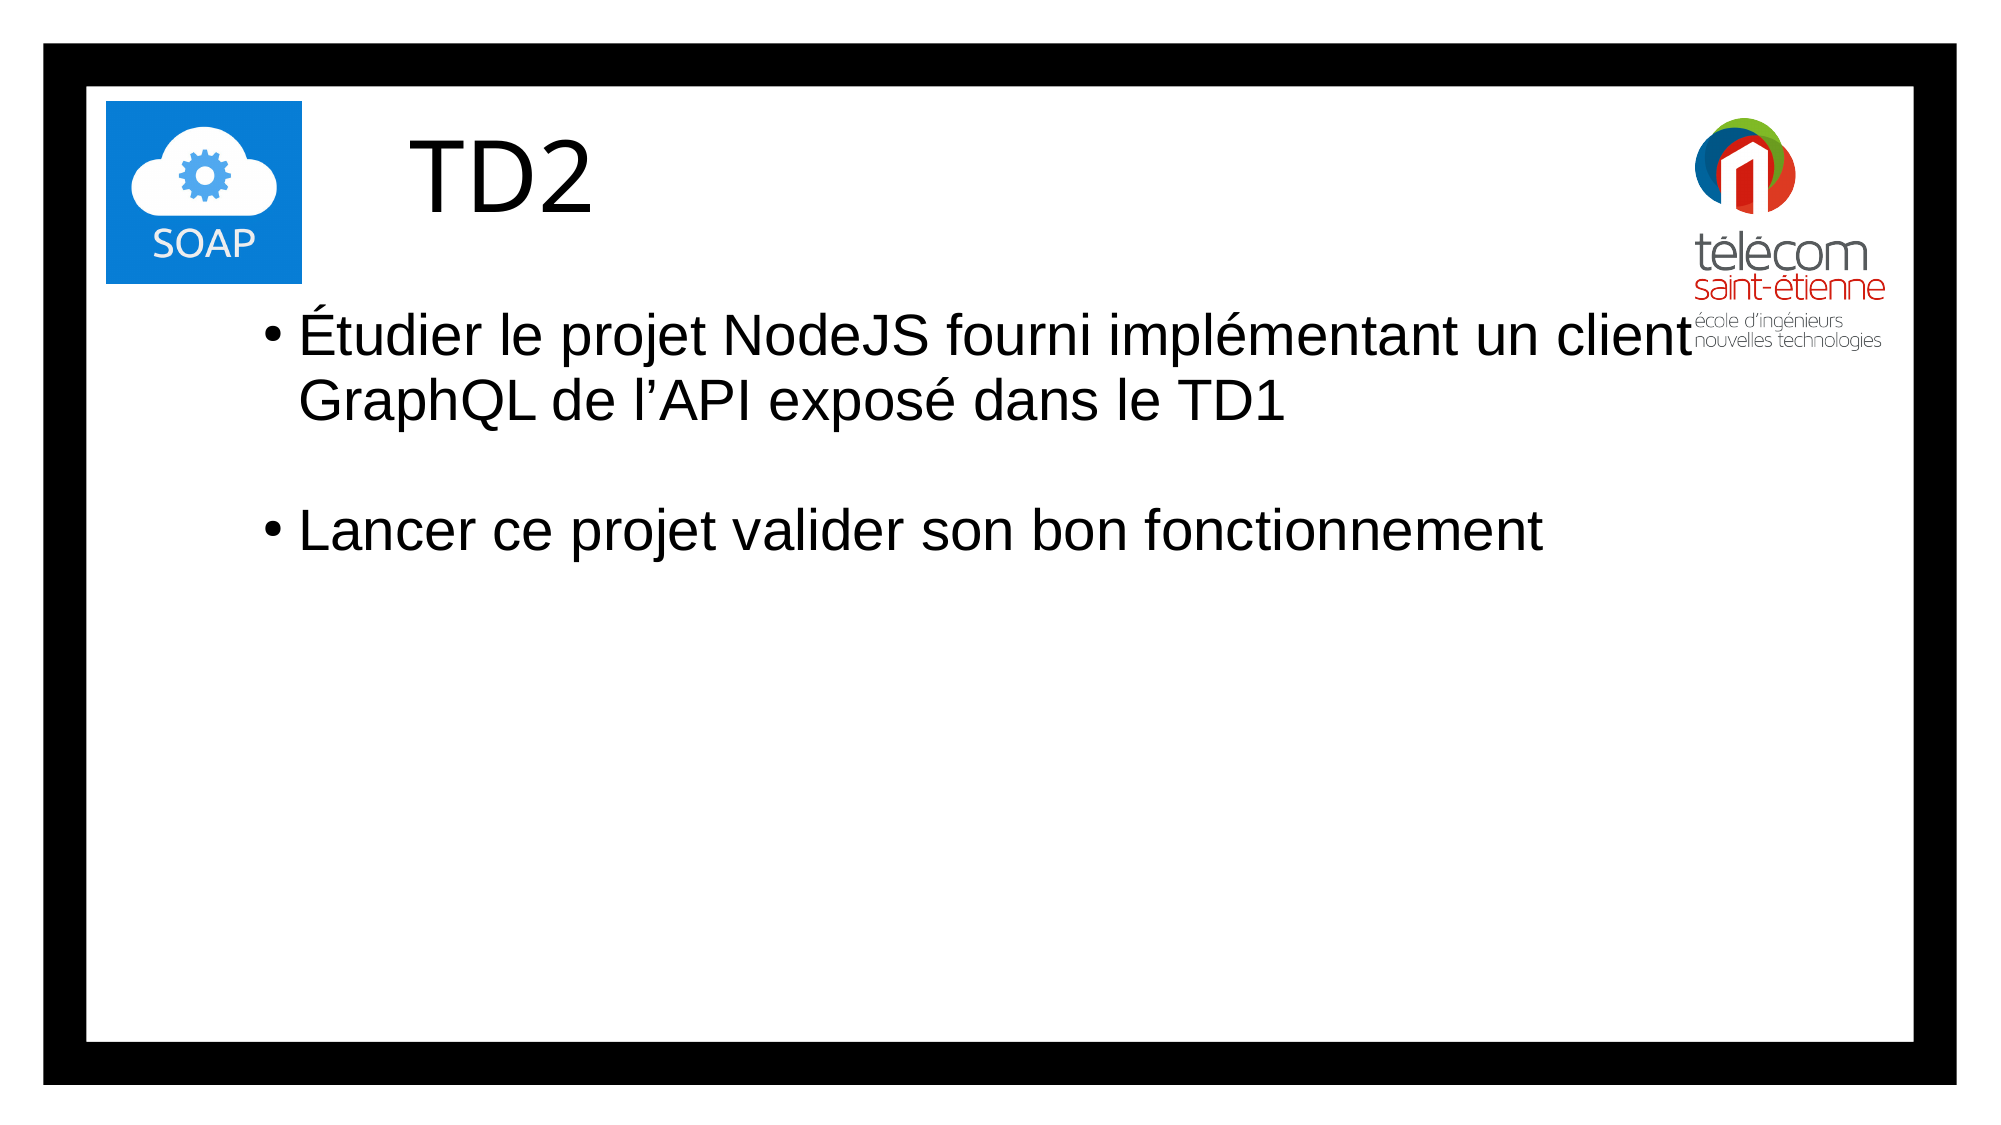

# TD2
Étudier le projet NodeJS fourni implémentant un client GraphQL de l’API exposé dans le TD1
Lancer ce projet valider son bon fonctionnement